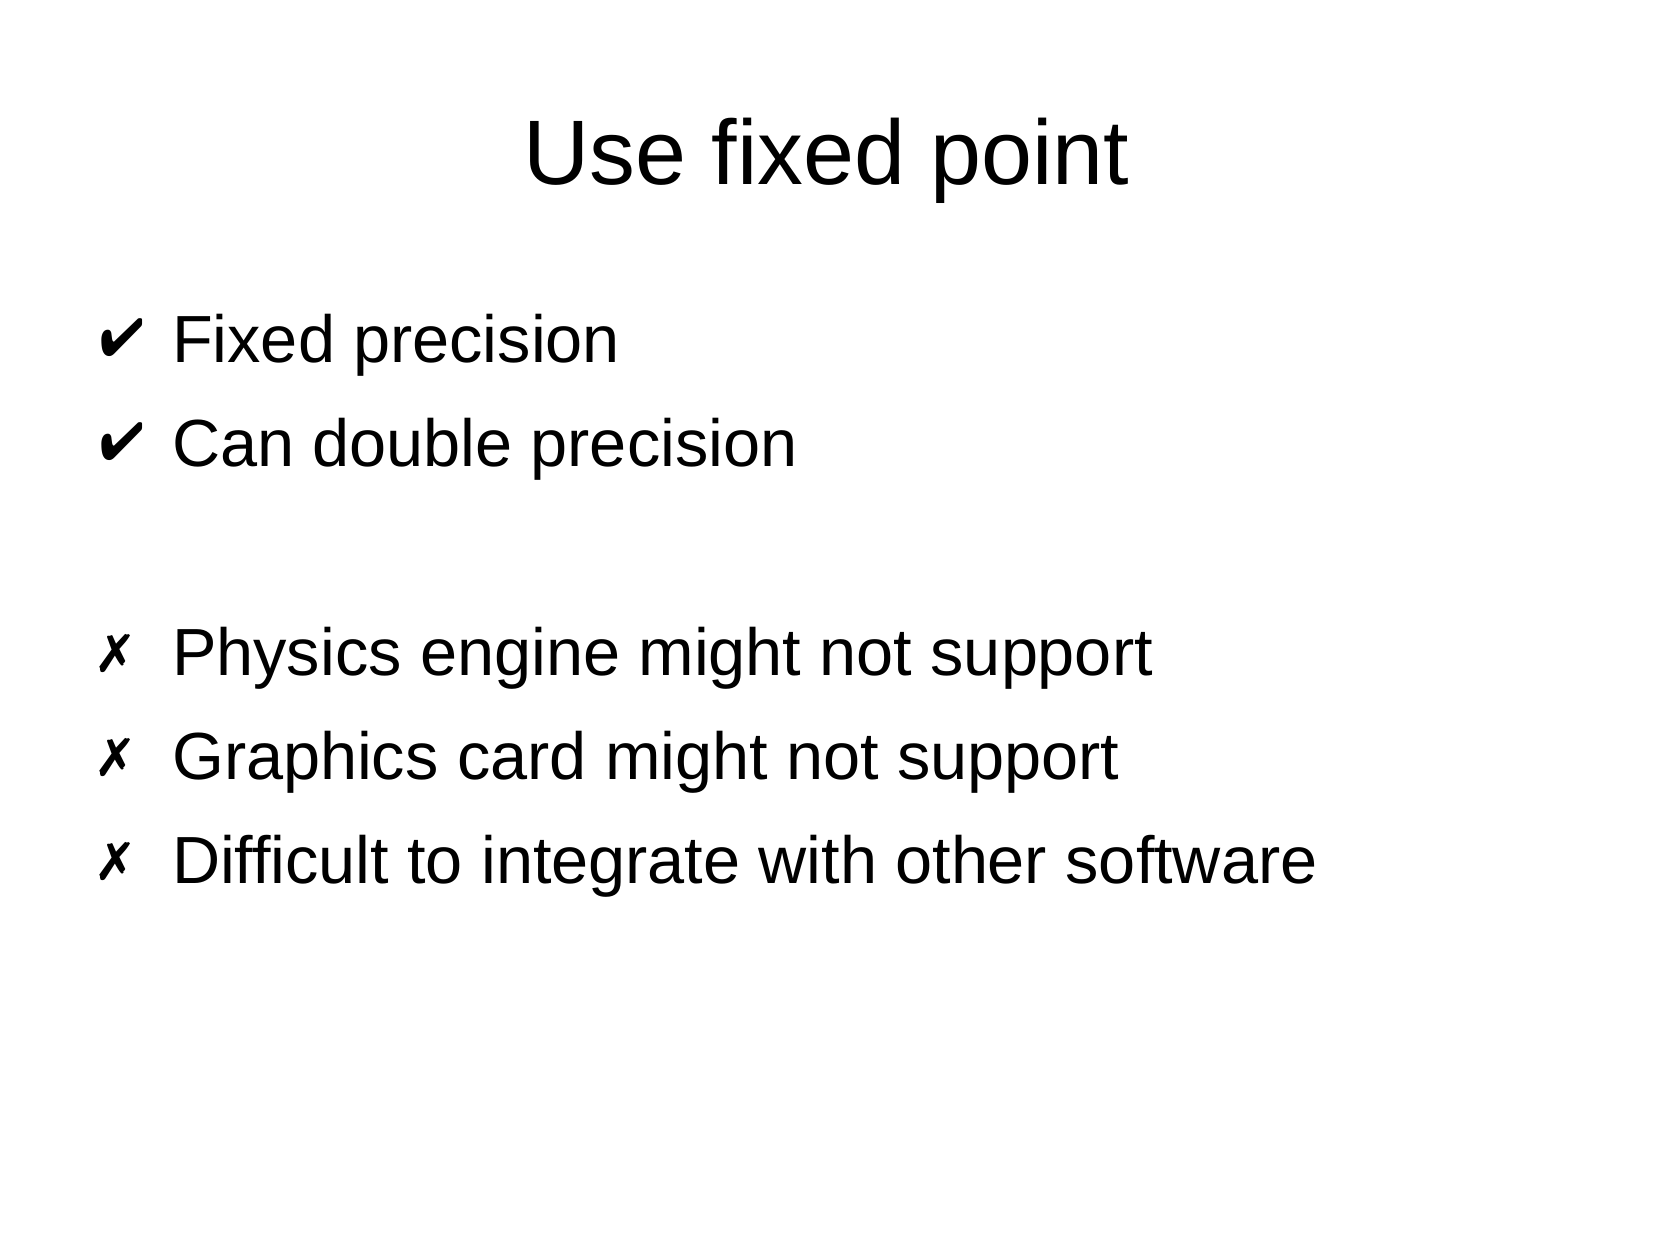

# Use fixed point
 Fixed precision
 Can double precision
 Physics engine might not support
 Graphics card might not support
 Difficult to integrate with other software